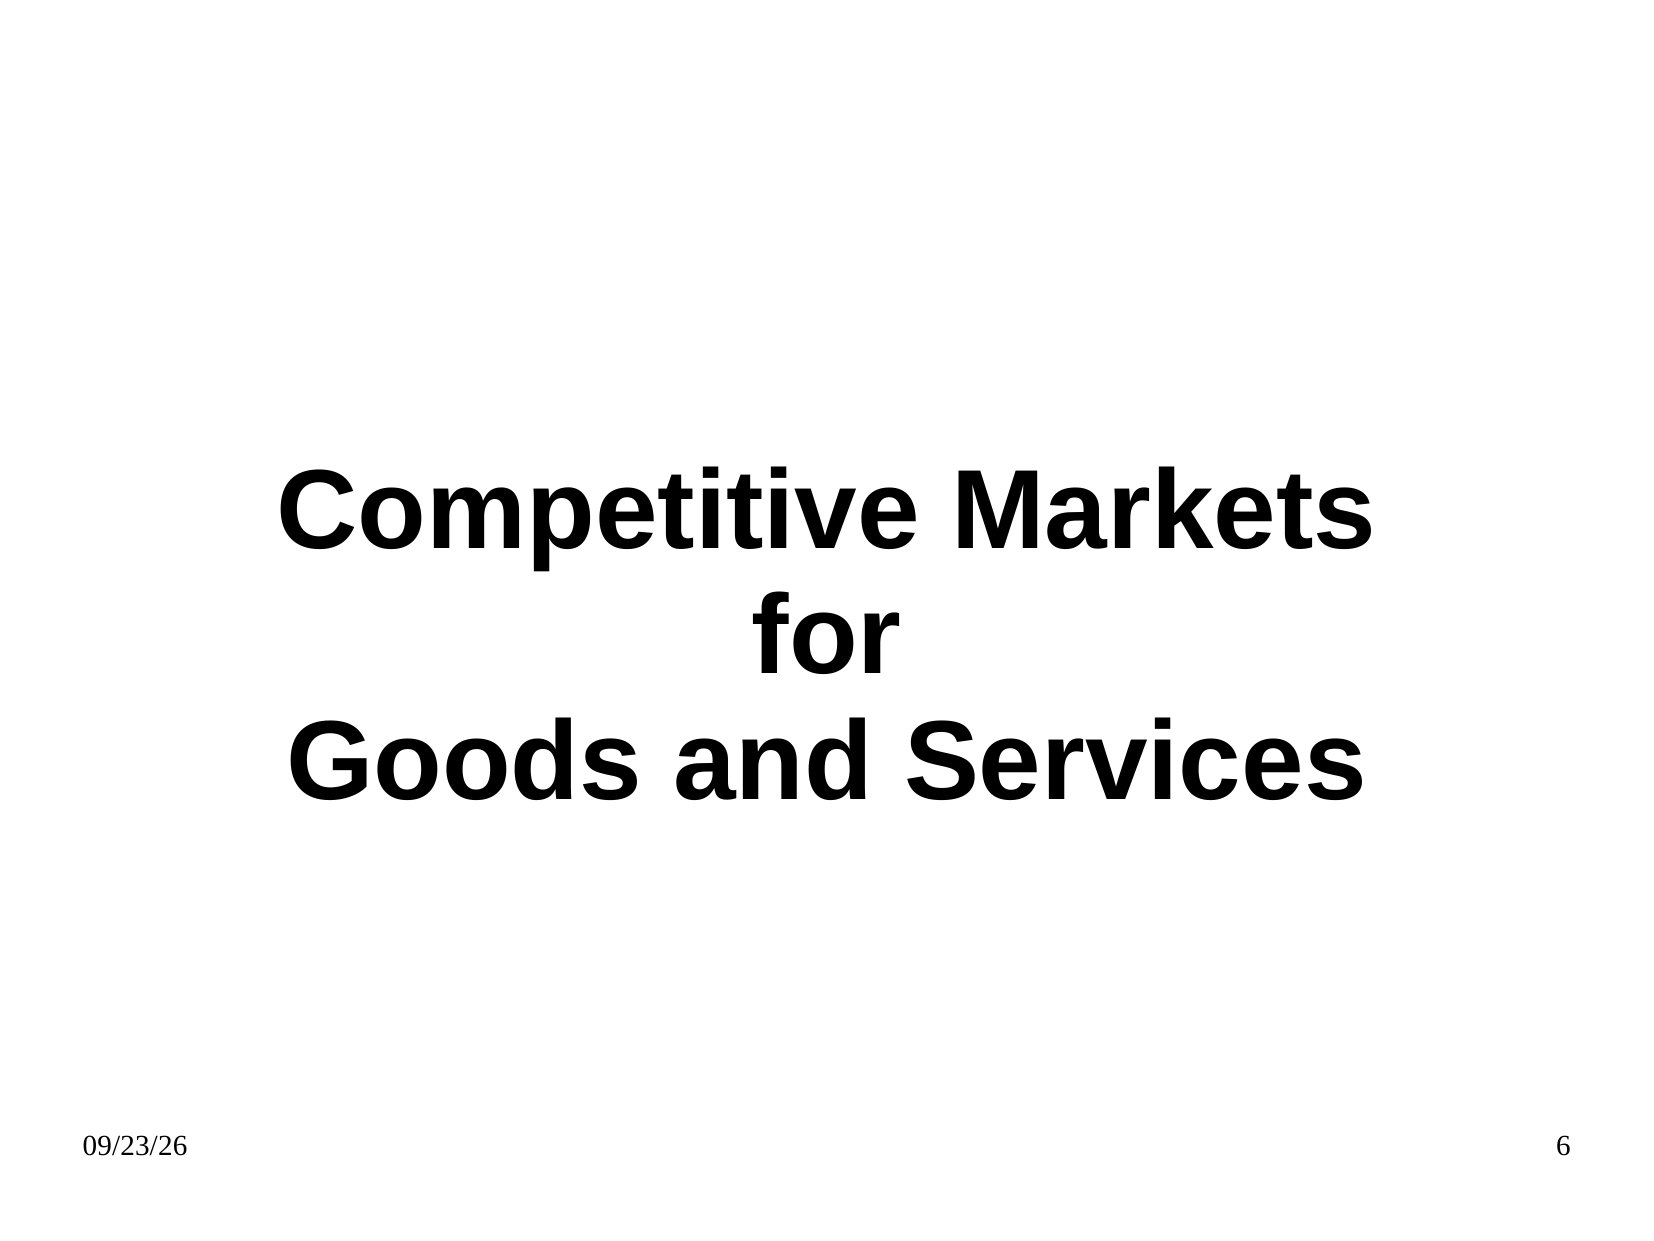

# Competitive Markets for Goods and Services
6